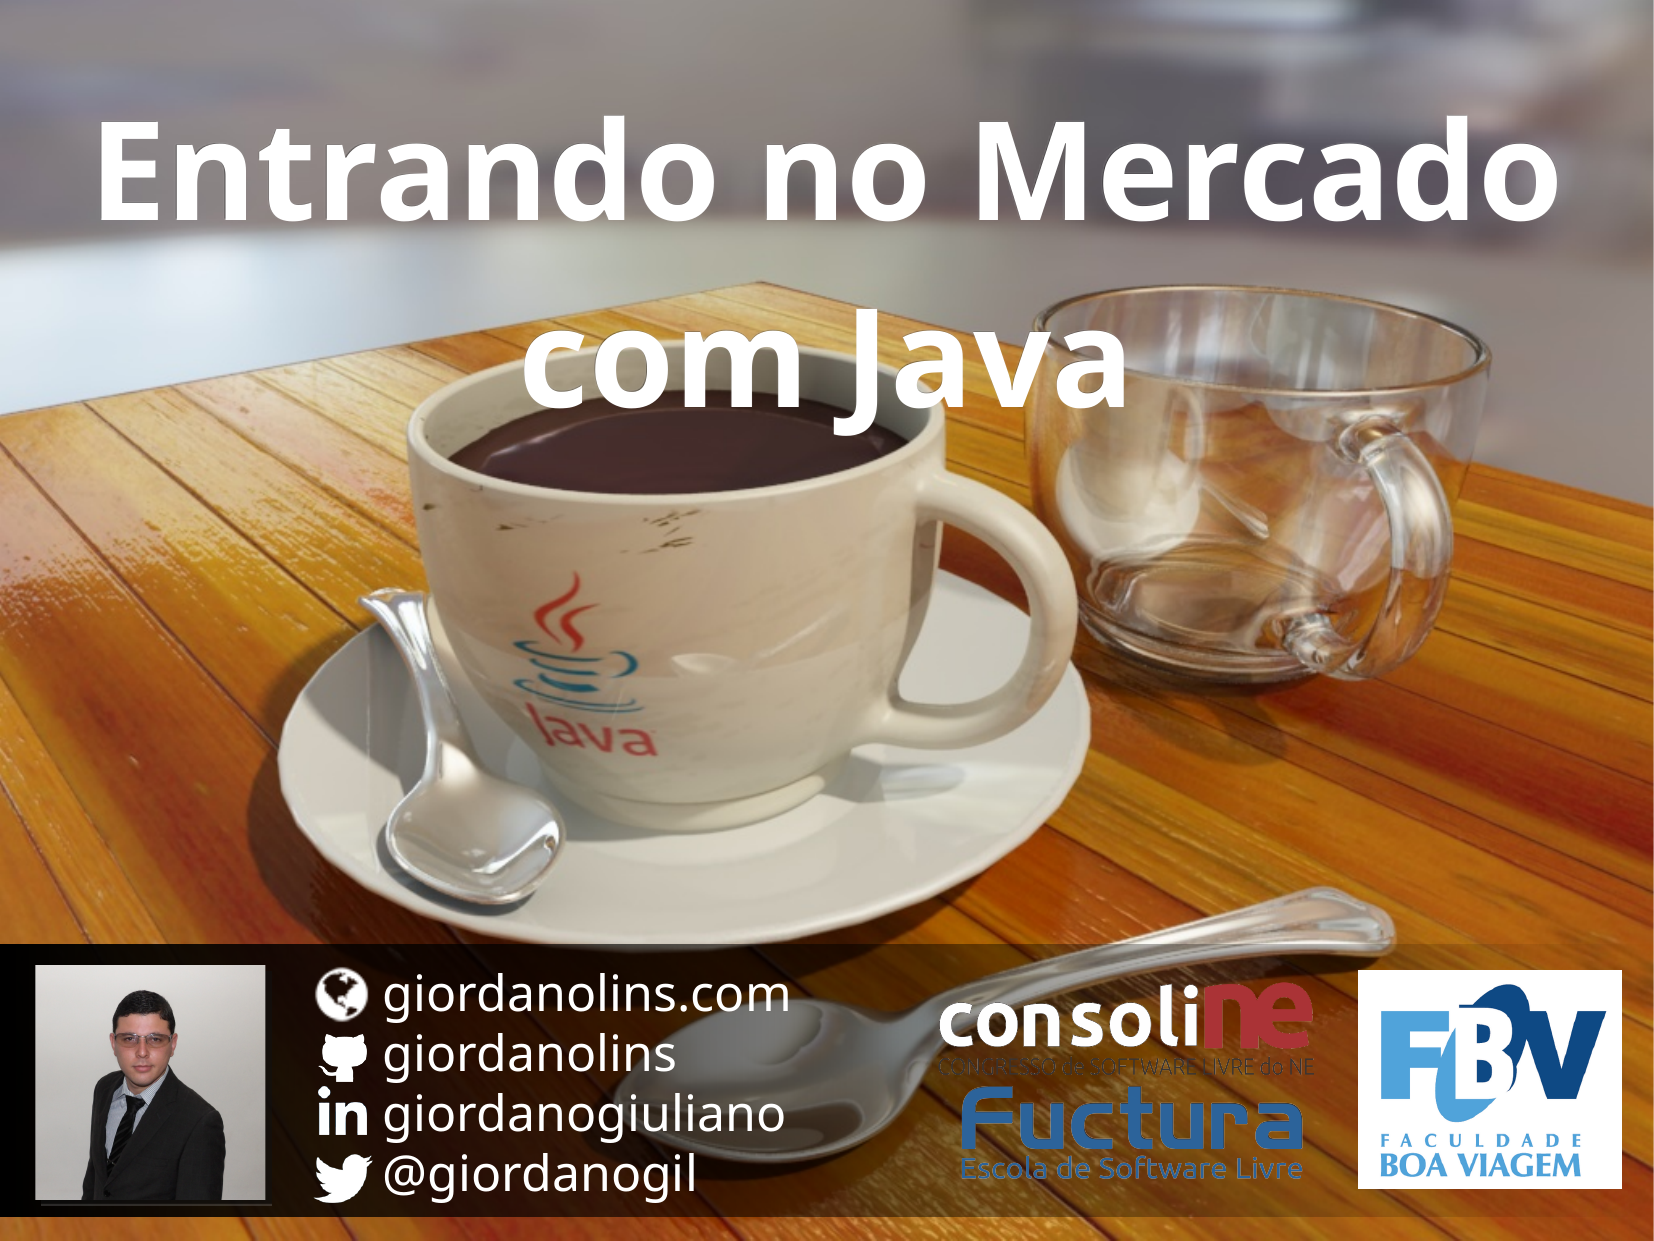

# Entrando no Mercado com Java
giordanolins.com
giordanolins
giordanogiuliano
@giordanogil